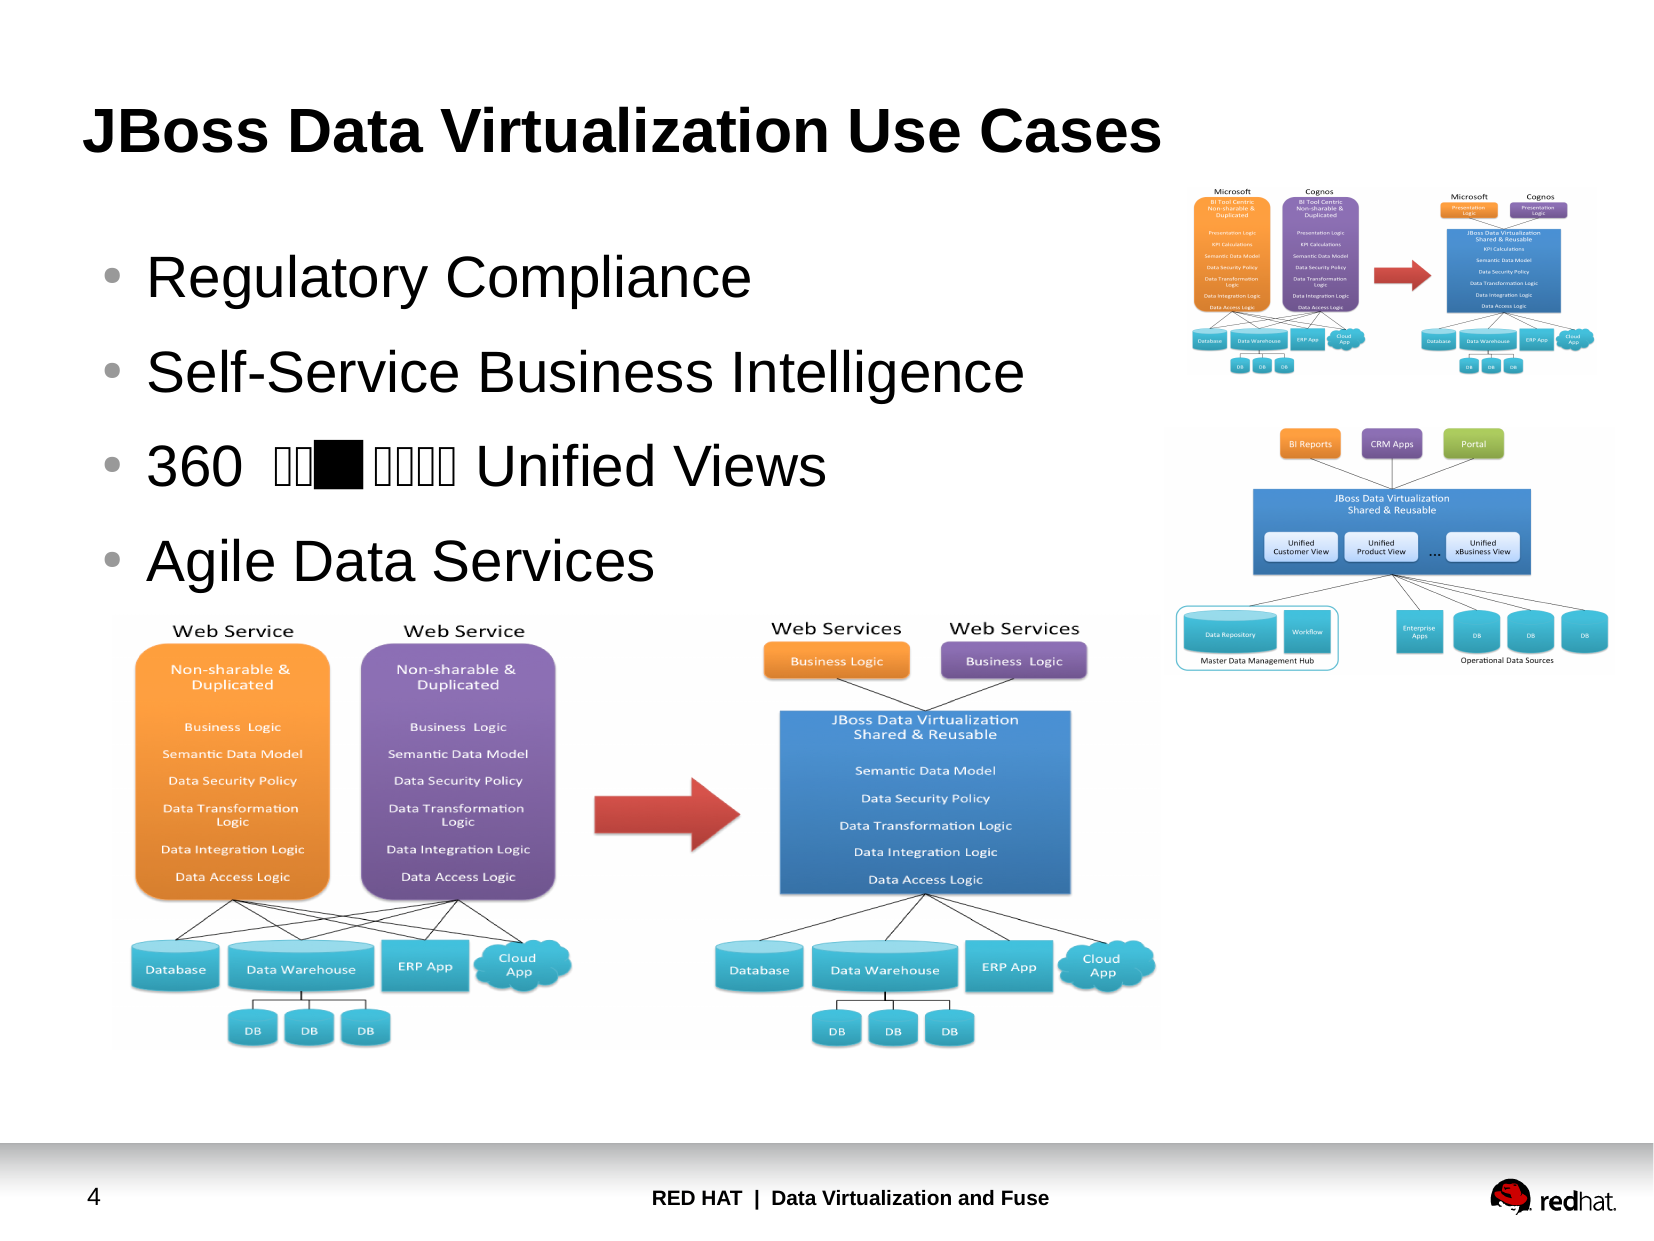

# JBoss Data Virtualization Use Cases
Regulatory Compliance
Self-Service Business Intelligence
360 degrees Unified Views
Agile Data Services